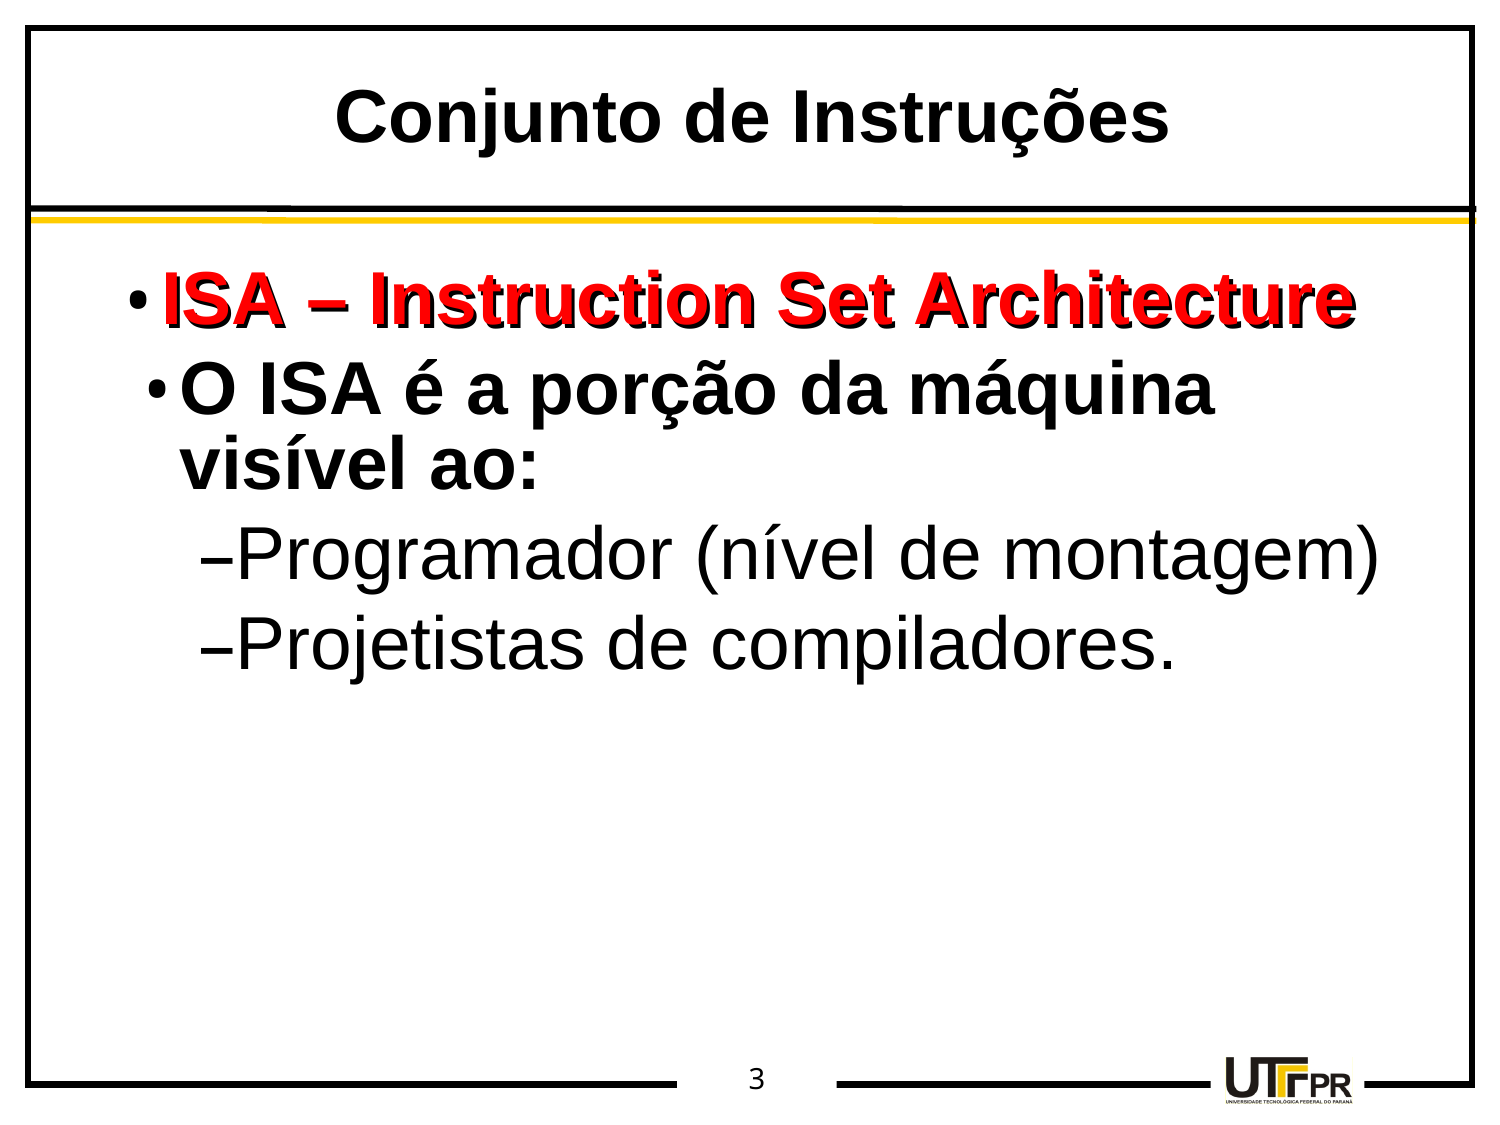

# Conjunto de Instruções
ISA – Instruction Set Architecture
O ISA é a porção da máquina visível ao:
Programador (nível de montagem)
Projetistas de compiladores.